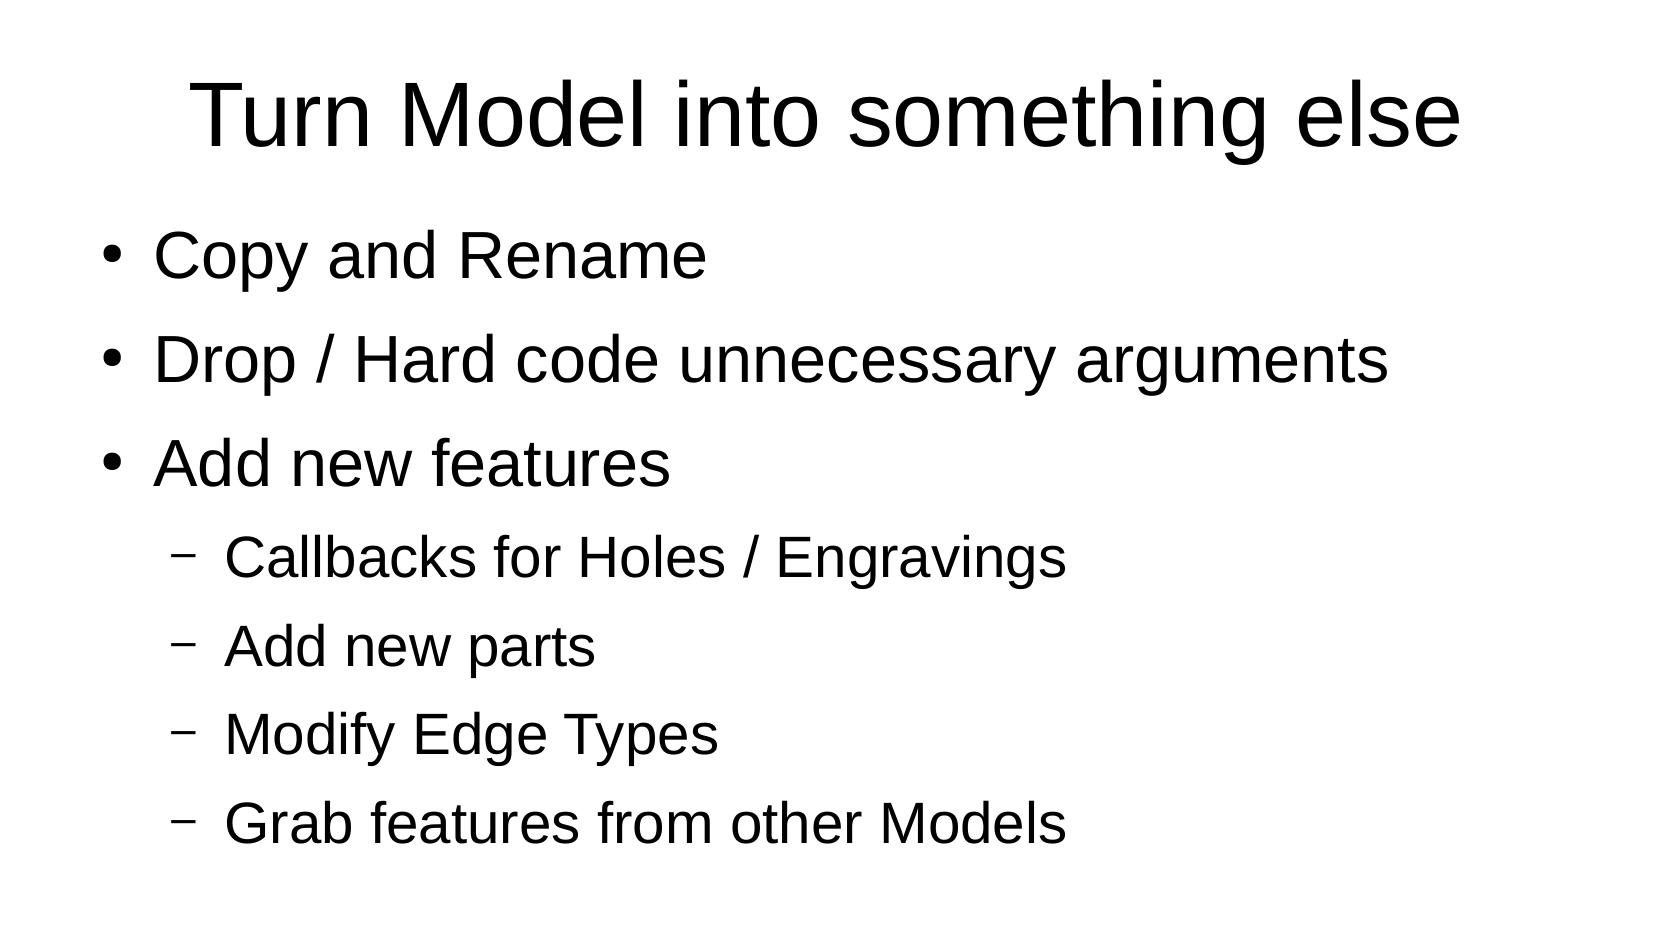

# Turn Model into something else
Copy and Rename
Drop / Hard code unnecessary arguments
Add new features
Callbacks for Holes / Engravings
Add new parts
Modify Edge Types
Grab features from other Models